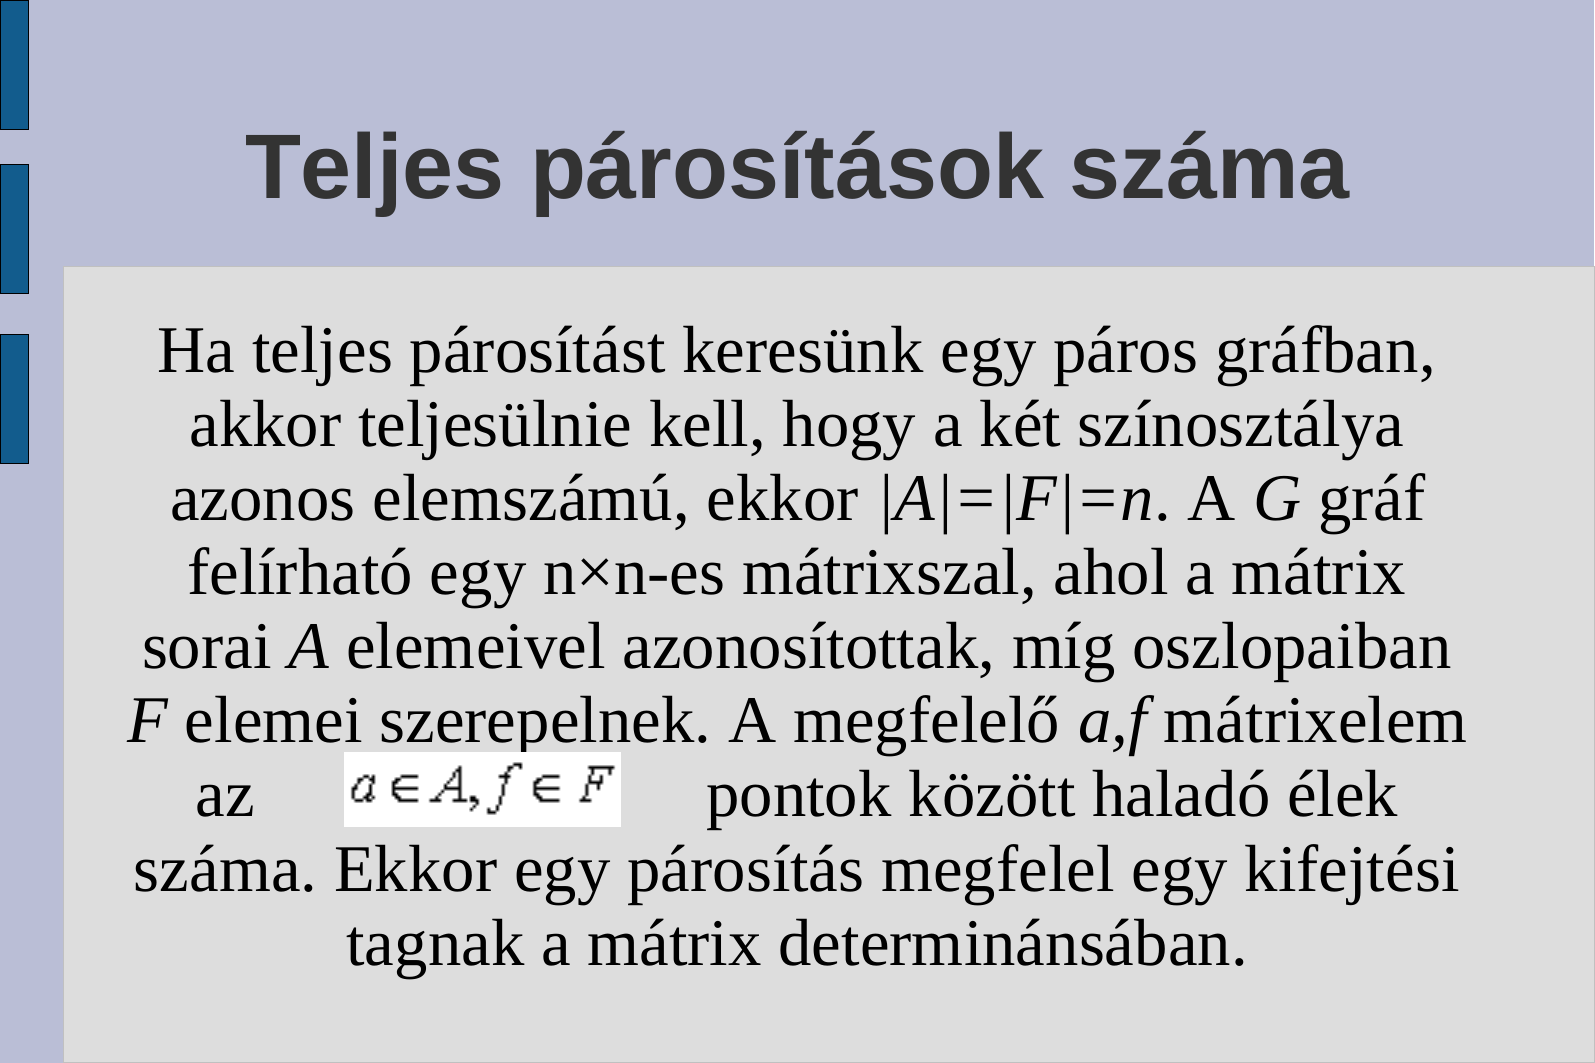

# Teljes párosítások száma
Ha teljes párosítást keresünk egy páros gráfban, akkor teljesülnie kell, hogy a két színosztálya azonos elemszámú, ekkor |A|=|F|=n. A G gráf felírható egy n×n-es mátrixszal, ahol a mátrix sorai A elemeivel azonosítottak, míg oszlopaiban F elemei szerepelnek. A megfelelő a,f mátrixelem az pontok között haladó élek száma. Ekkor egy párosítás megfelel egy kifejtési tagnak a mátrix determinánsában.